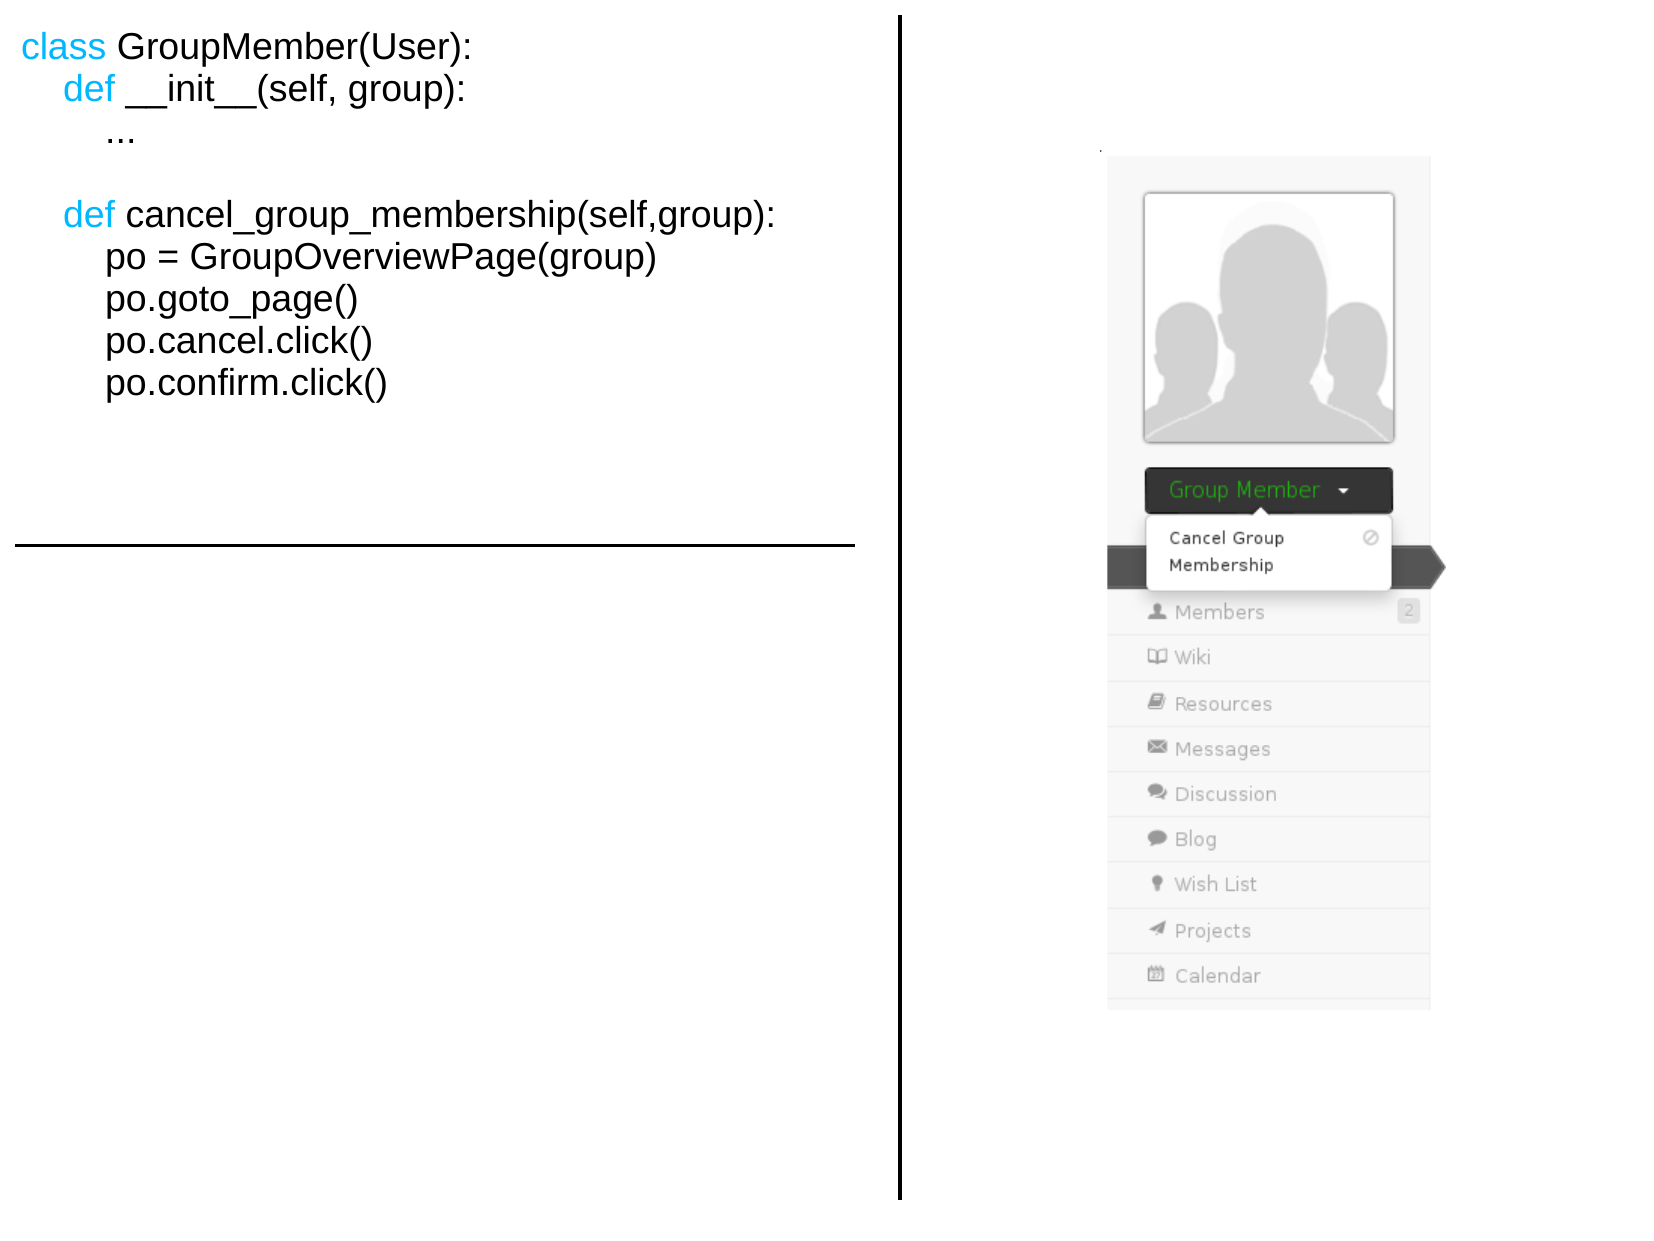

class GroupMember(User):
 def __init__(self, group):
 ...
 def cancel_group_membership(self,group):
 po = GroupOverviewPage(group)
 po.goto_page()
 po.cancel.click()
 po.confirm.click()